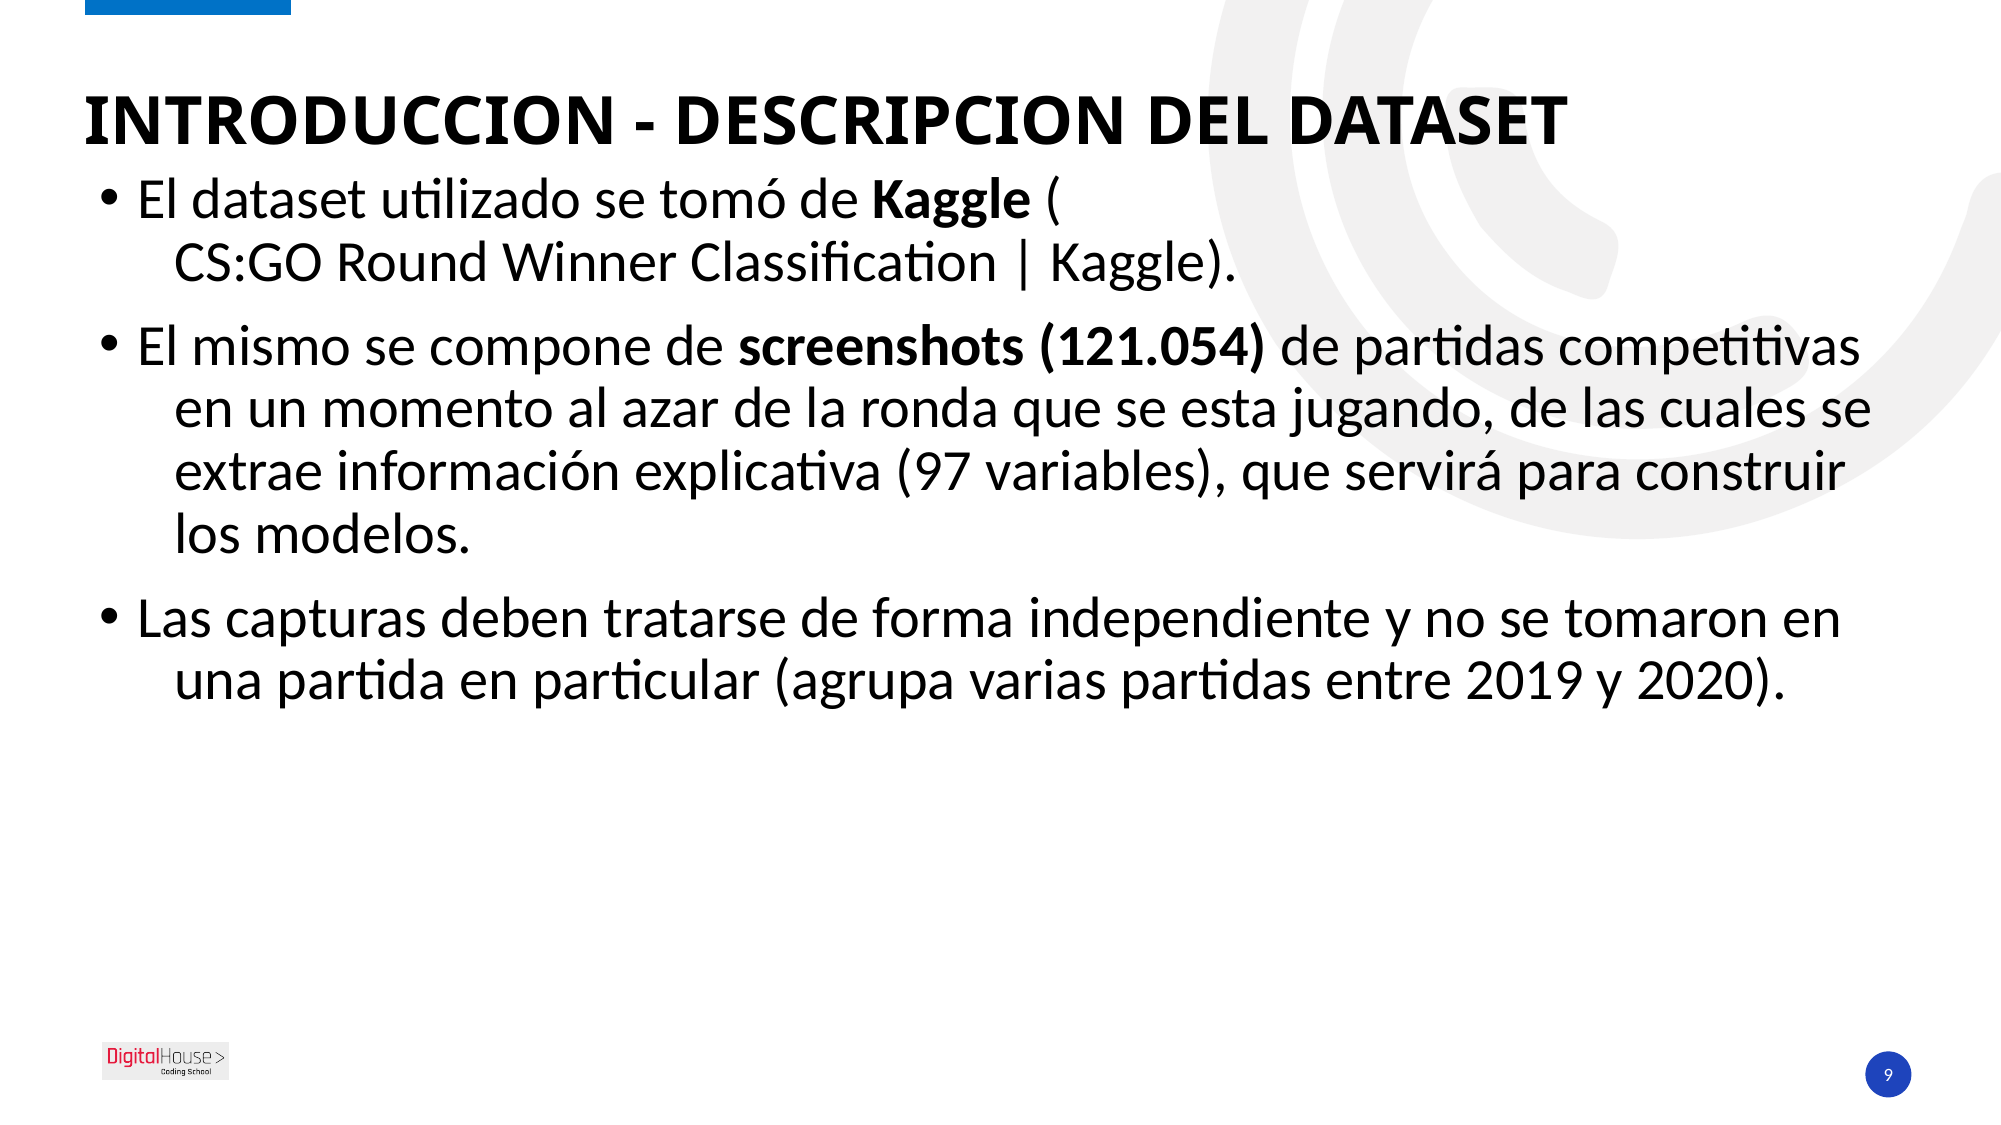

Introduccion - Descripcion del dataset
# El dataset utilizado se tomó de Kaggle (CS:GO Round Winner Classification | Kaggle).
El mismo se compone de screenshots (121.054) de partidas competitivas en un momento al azar de la ronda que se esta jugando, de las cuales se extrae información explicativa (97 variables), que servirá para construir los modelos.
Las capturas deben tratarse de forma independiente y no se tomaron en una partida en particular (agrupa varias partidas entre 2019 y 2020).